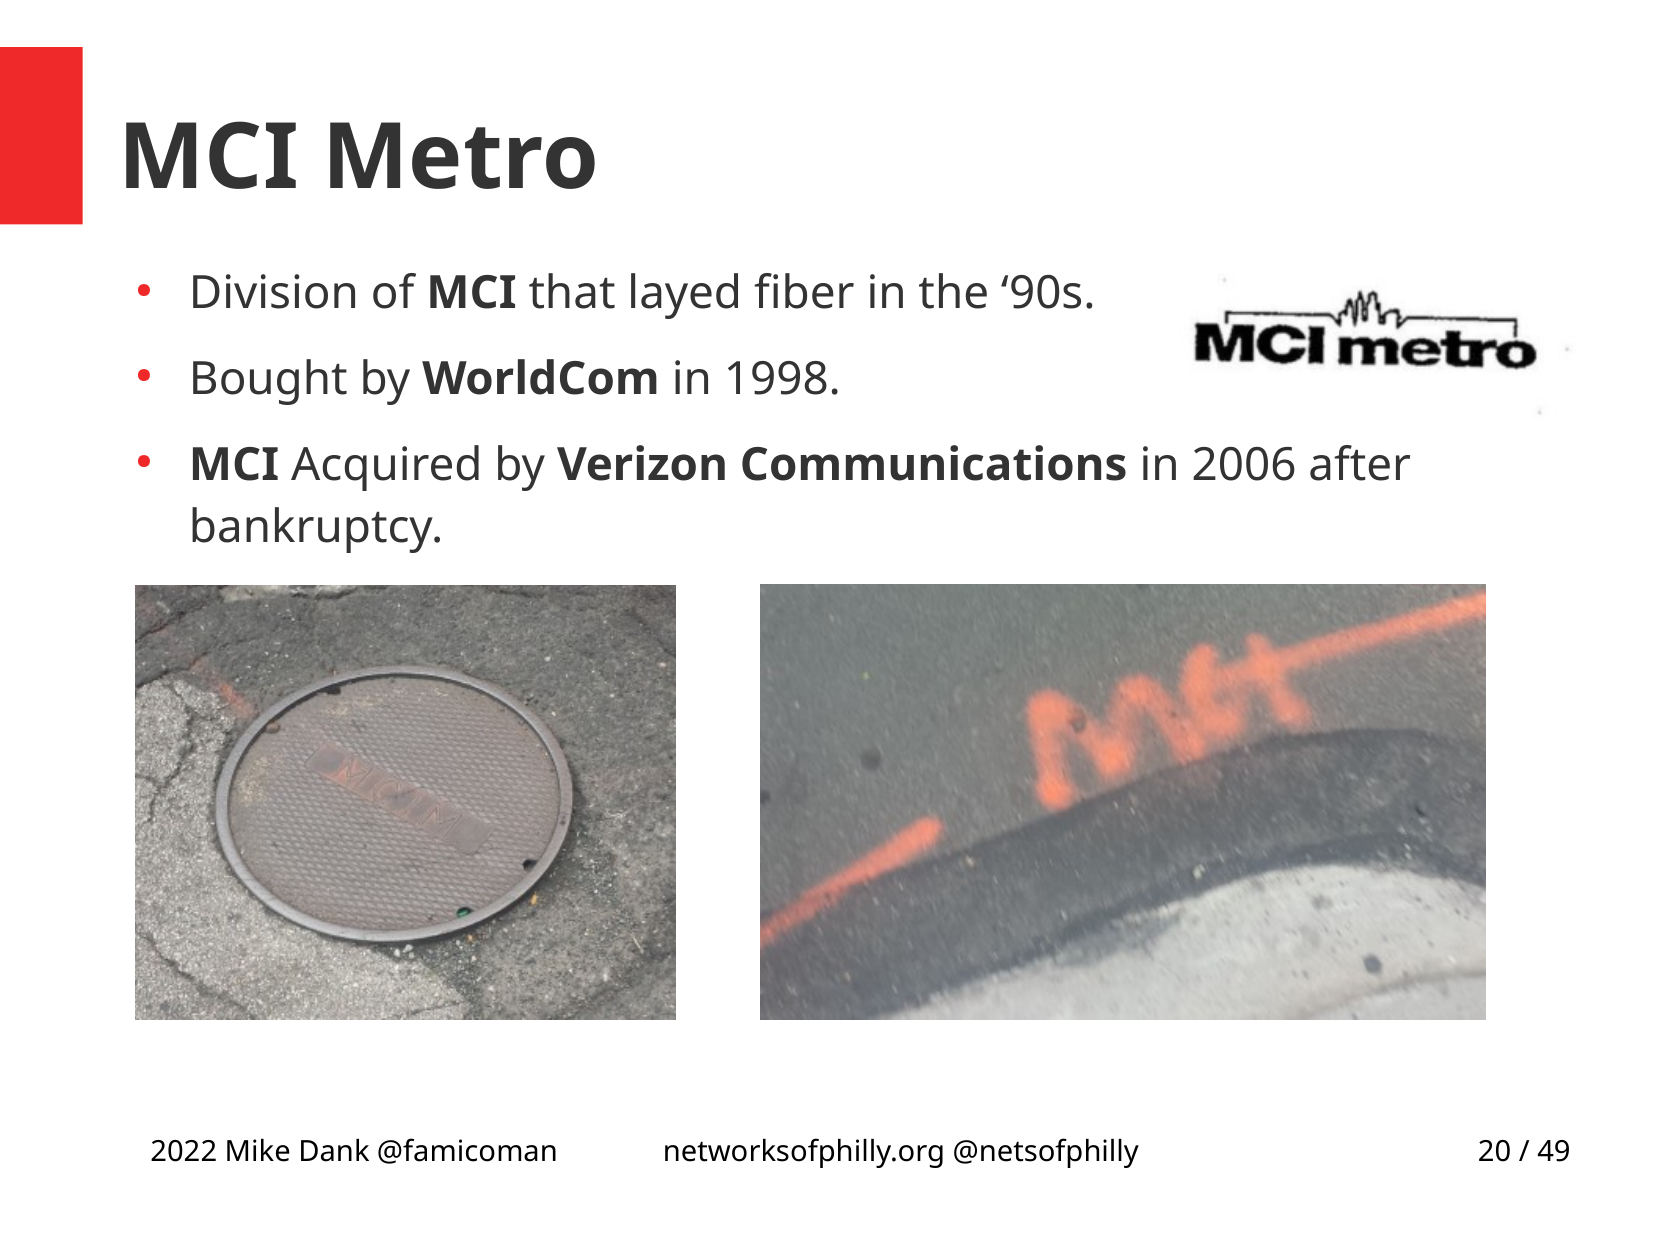

# MCI Metro
Division of MCI that layed fiber in the ‘90s.
Bought by WorldCom in 1998.
MCI Acquired by Verizon Communications in 2006 after bankruptcy.
2022 Mike Dank @famicoman networksofphilly.org @netsofphilly
20